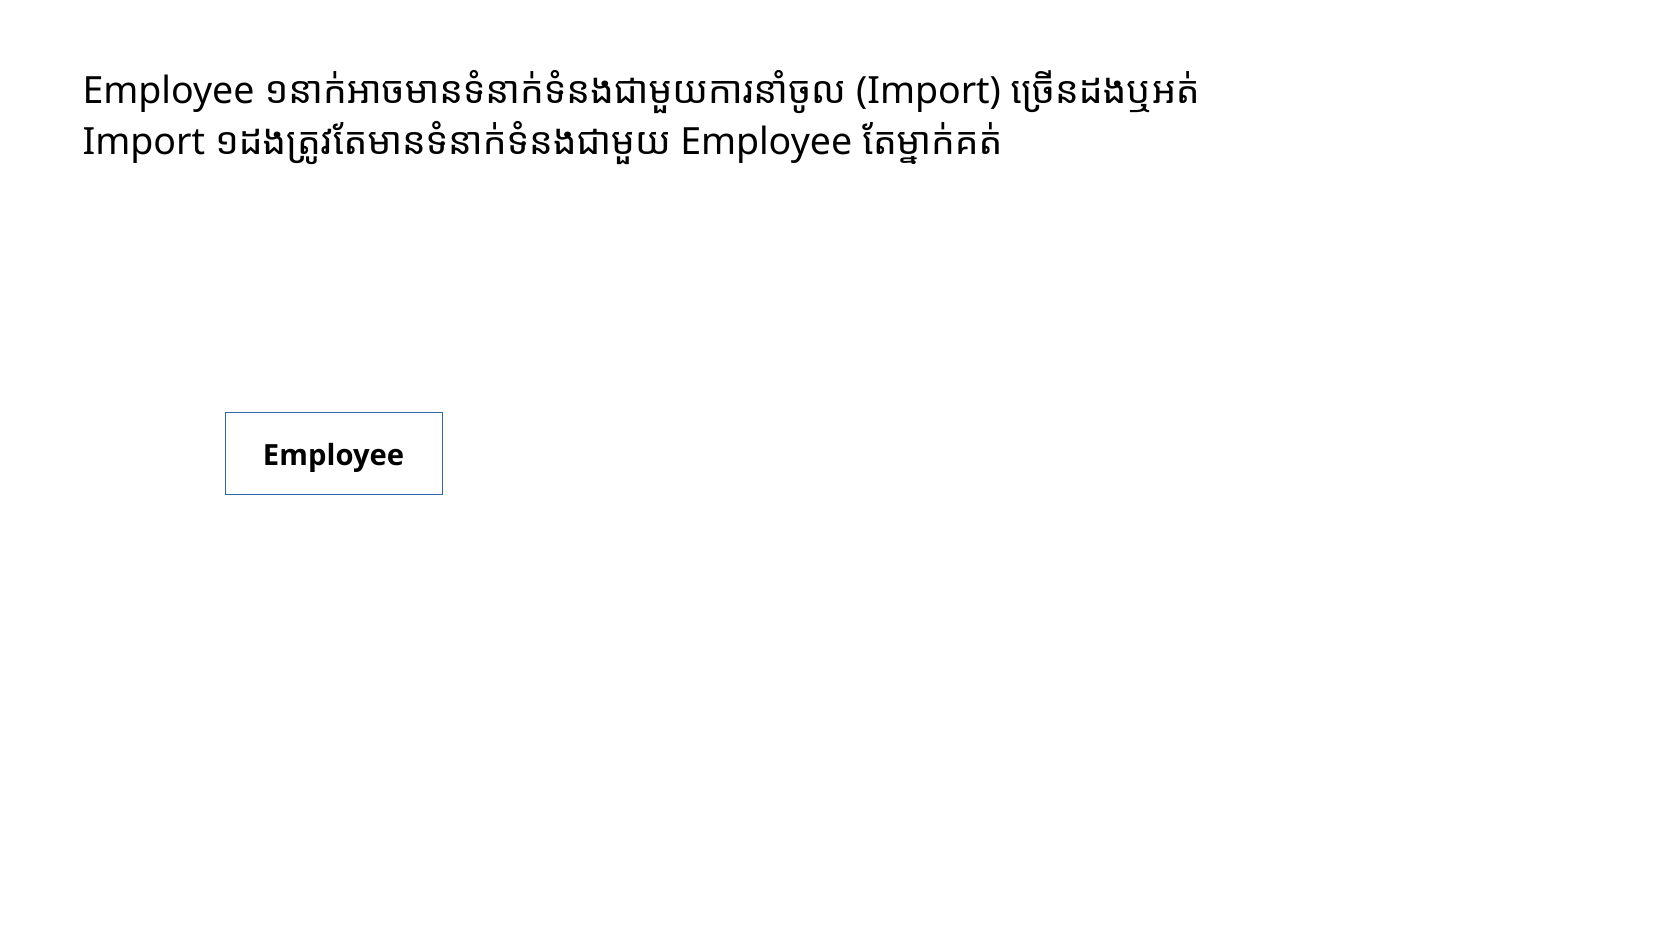

# Employee ១នាក់អាចមានទំនាក់ទំនងជាមួយការនាំចូល (Import) ច្រើនដងឬអត់ Import ១ដងត្រូវតែមានទំនាក់ទំនងជាមួយ Employee តែម្នាក់គត់
Employee